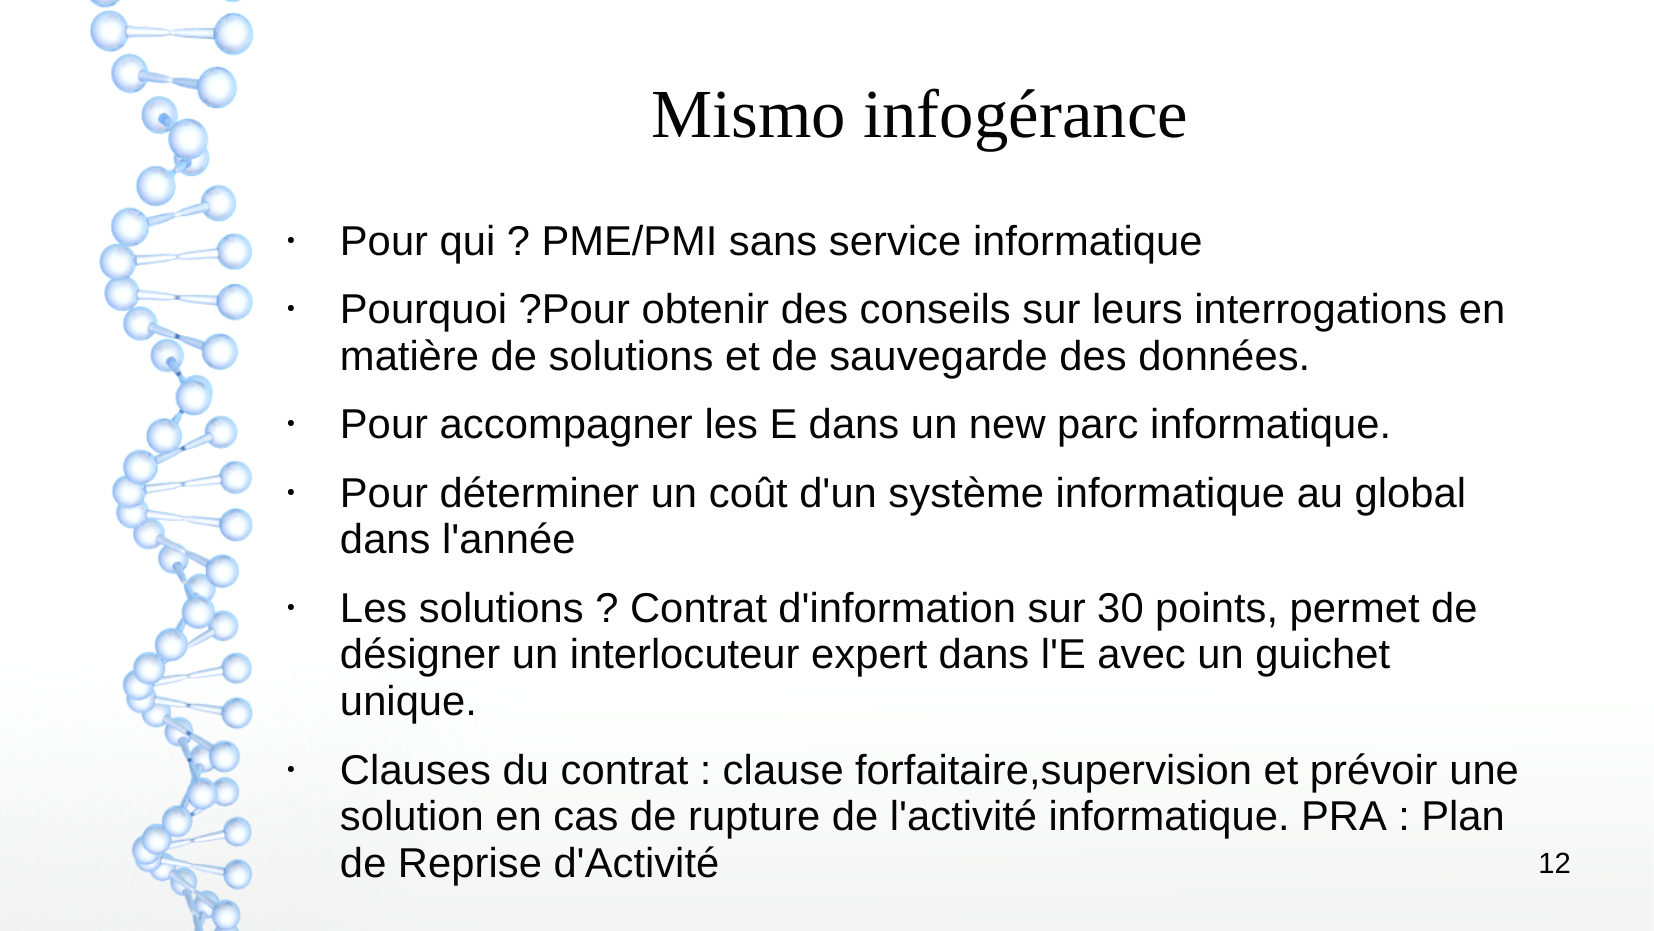

# Mismo infogérance
Pour qui ? PME/PMI sans service informatique
Pourquoi ?Pour obtenir des conseils sur leurs interrogations en matière de solutions et de sauvegarde des données.
Pour accompagner les E dans un new parc informatique.
Pour déterminer un coût d'un système informatique au global dans l'année
Les solutions ? Contrat d'information sur 30 points, permet de désigner un interlocuteur expert dans l'E avec un guichet unique.
Clauses du contrat : clause forfaitaire,supervision et prévoir une solution en cas de rupture de l'activité informatique. PRA : Plan de Reprise d'Activité
12